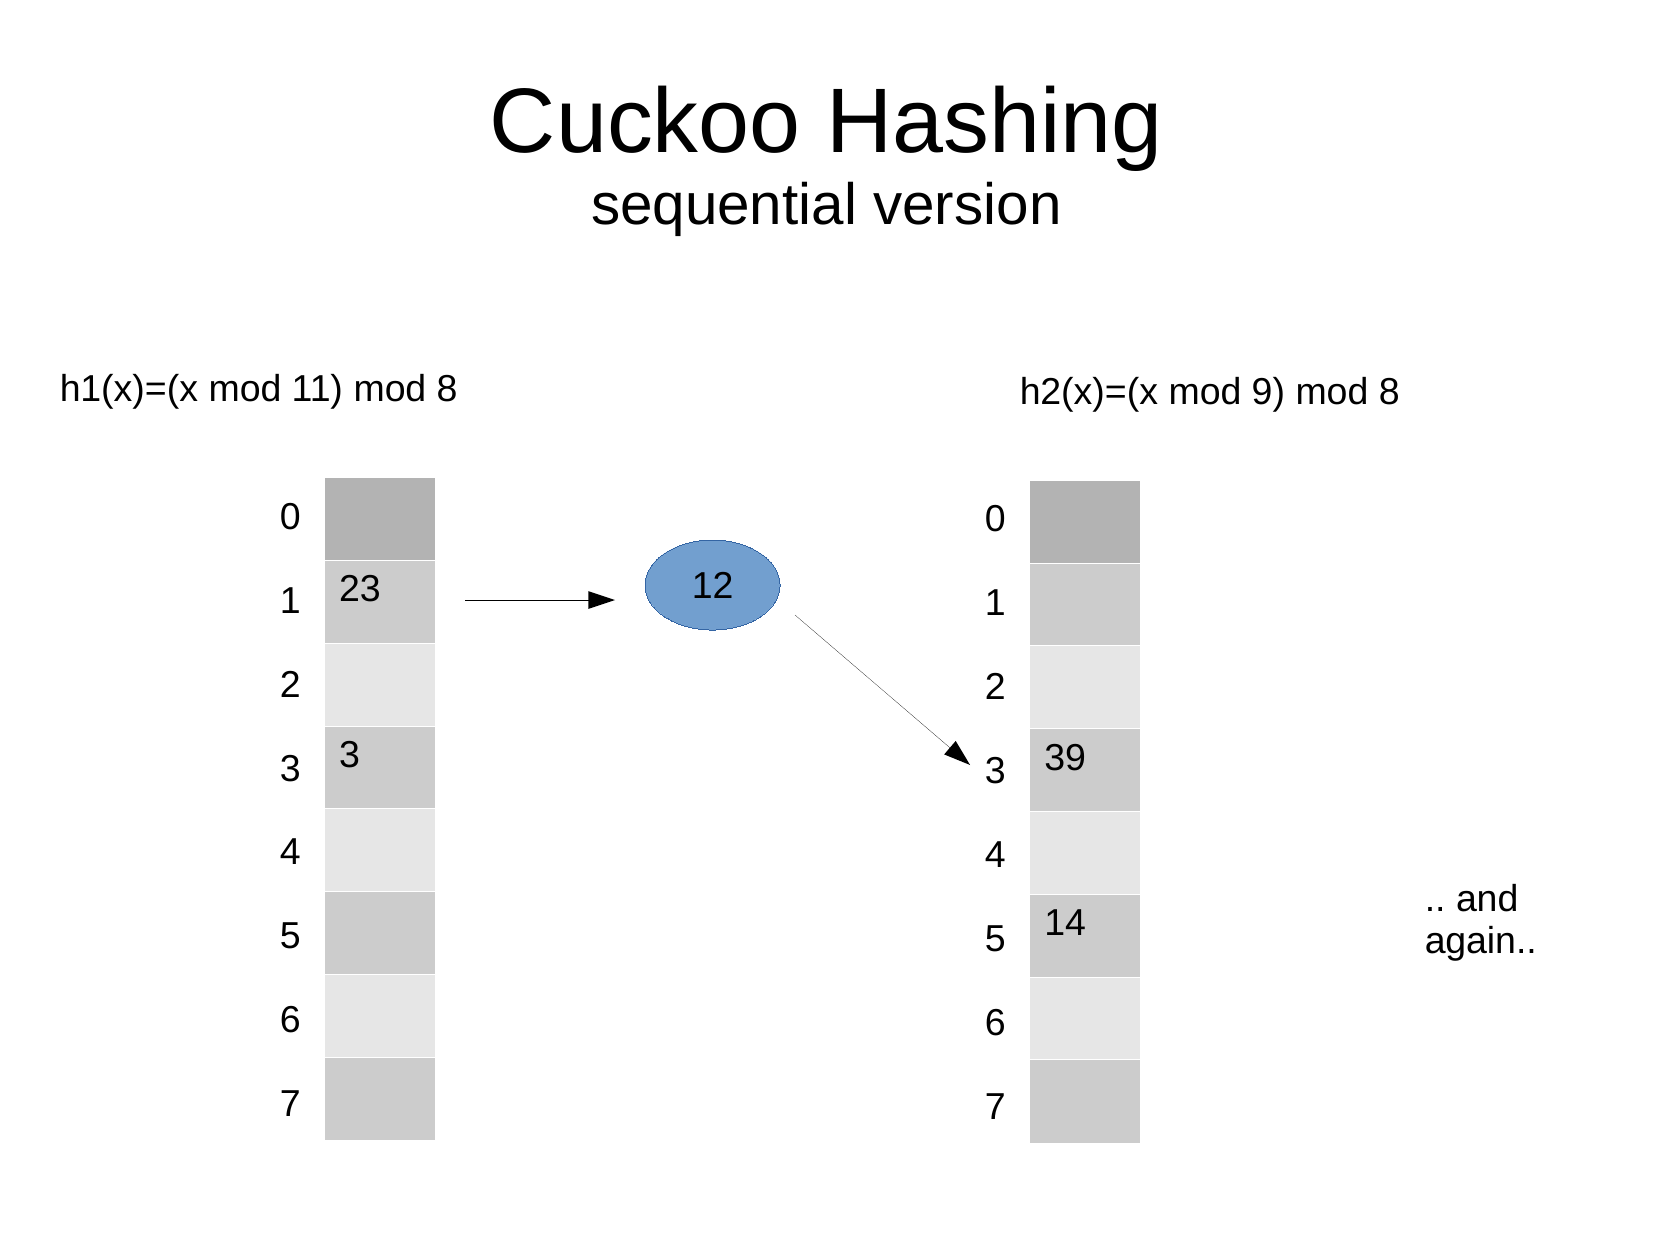

# Cuckoo Hashing sequential version
h1(x)=(x mod 11) mod 8
h2(x)=(x mod 9) mod 8
| |
| --- |
| 23 |
| |
| 3 |
| |
| |
| |
| |
| |
| --- |
| |
| |
| 39 |
| |
| 14 |
| |
| |
0
1
2
3
4
5
6
7
0
1
2
3
4
5
6
7
12
.. and again..